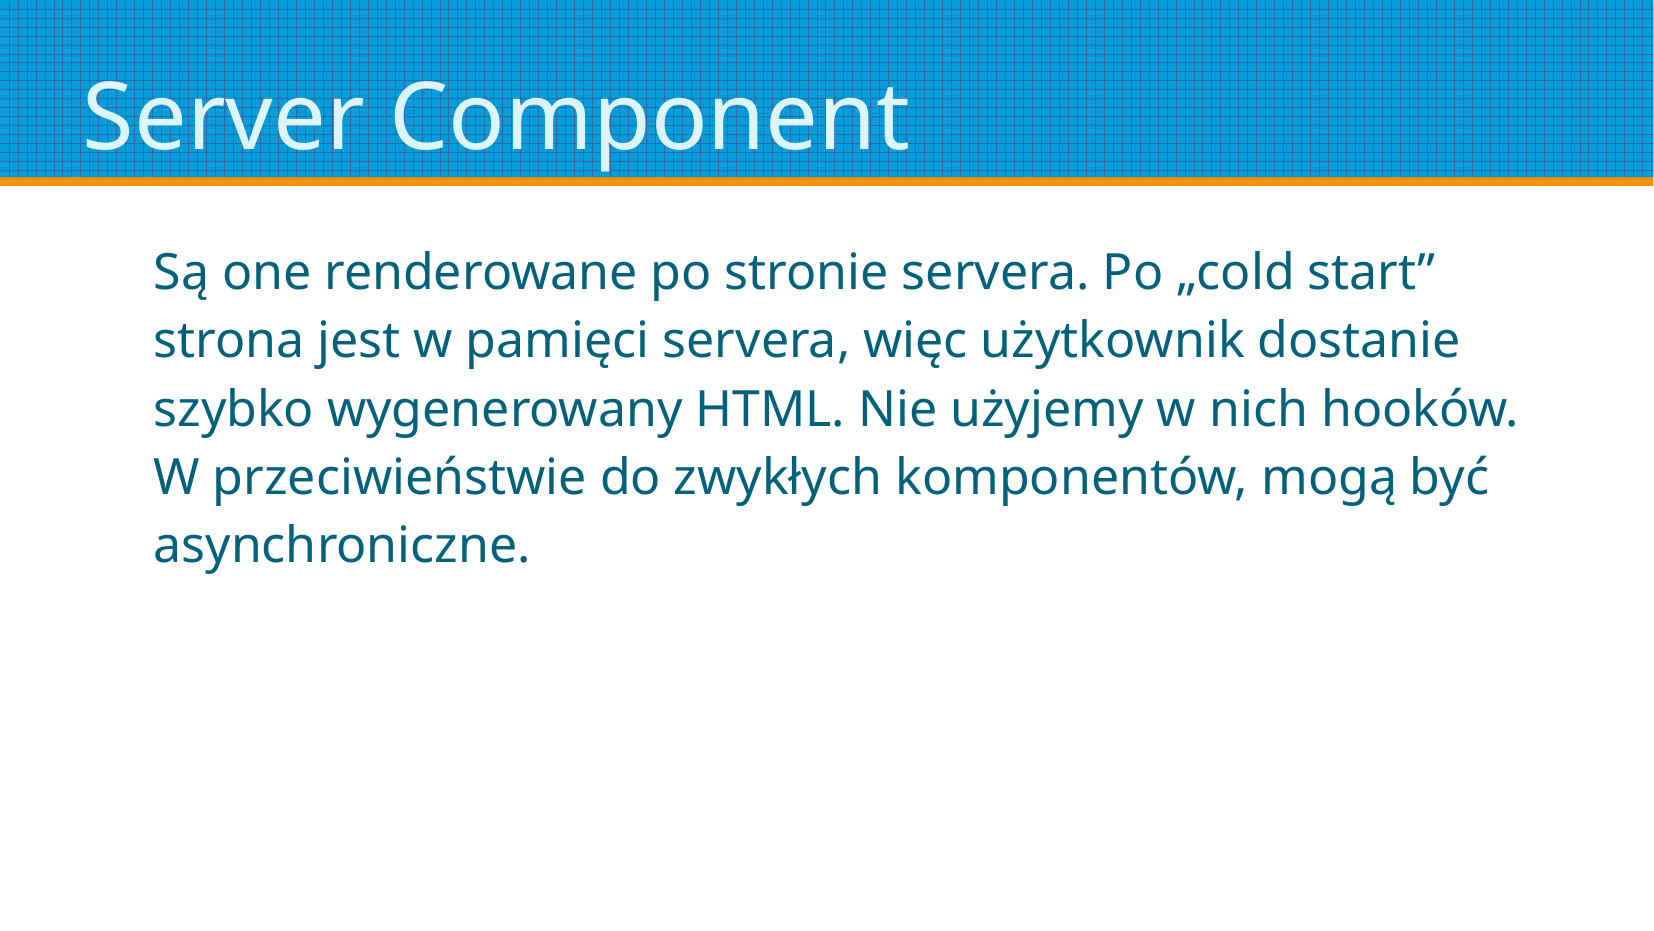

# Server Component
Są one renderowane po stronie servera. Po „cold start” strona jest w pamięci servera, więc użytkownik dostanie szybko wygenerowany HTML. Nie użyjemy w nich hooków. W przeciwieństwie do zwykłych komponentów, mogą być asynchroniczne.